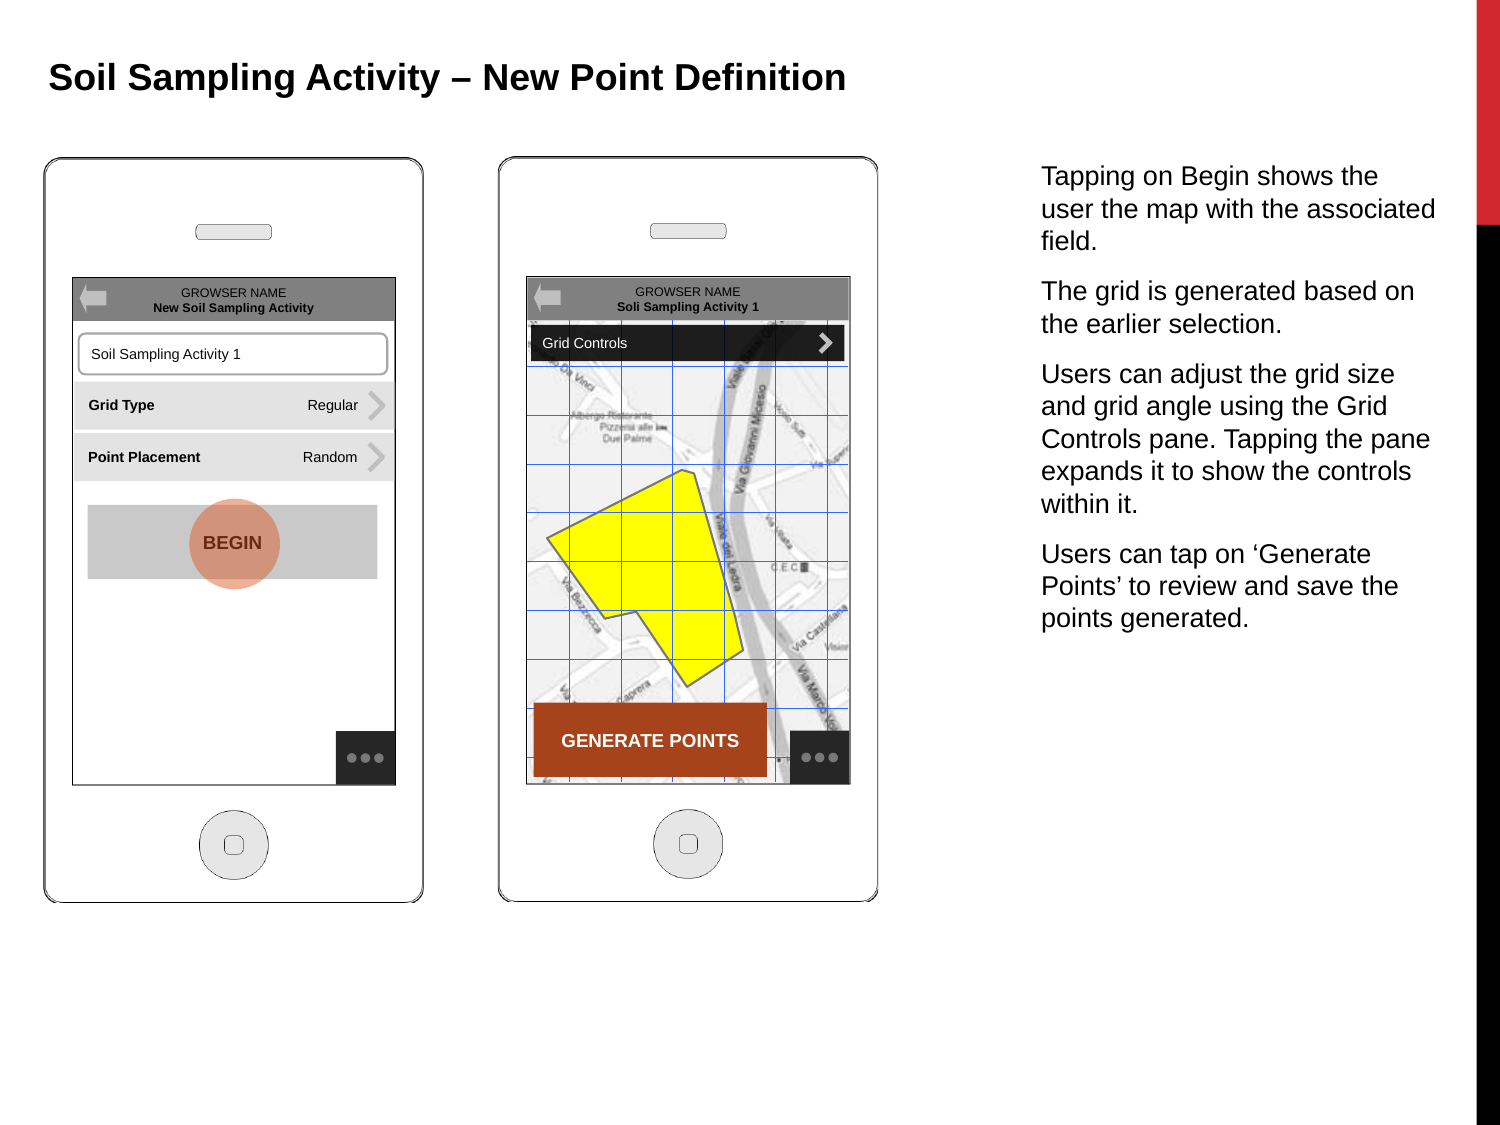

Soil Sampling Activity – New Point Definition
Tapping on Begin shows the user the map with the associated field.
The grid is generated based on the earlier selection.
Users can adjust the grid size and grid angle using the Grid Controls pane. Tapping the pane expands it to show the controls within it.
Users can tap on ‘Generate Points’ to review and save the points generated.
GROWSER NAME
New Soil Sampling Activity
Soil Sampling Activity 1
Grid Type
Regular
Point Placement
Random
BEGIN
GROWSER NAME
Soli Sampling Activity 1
Grid Controls
GENERATE POINTS